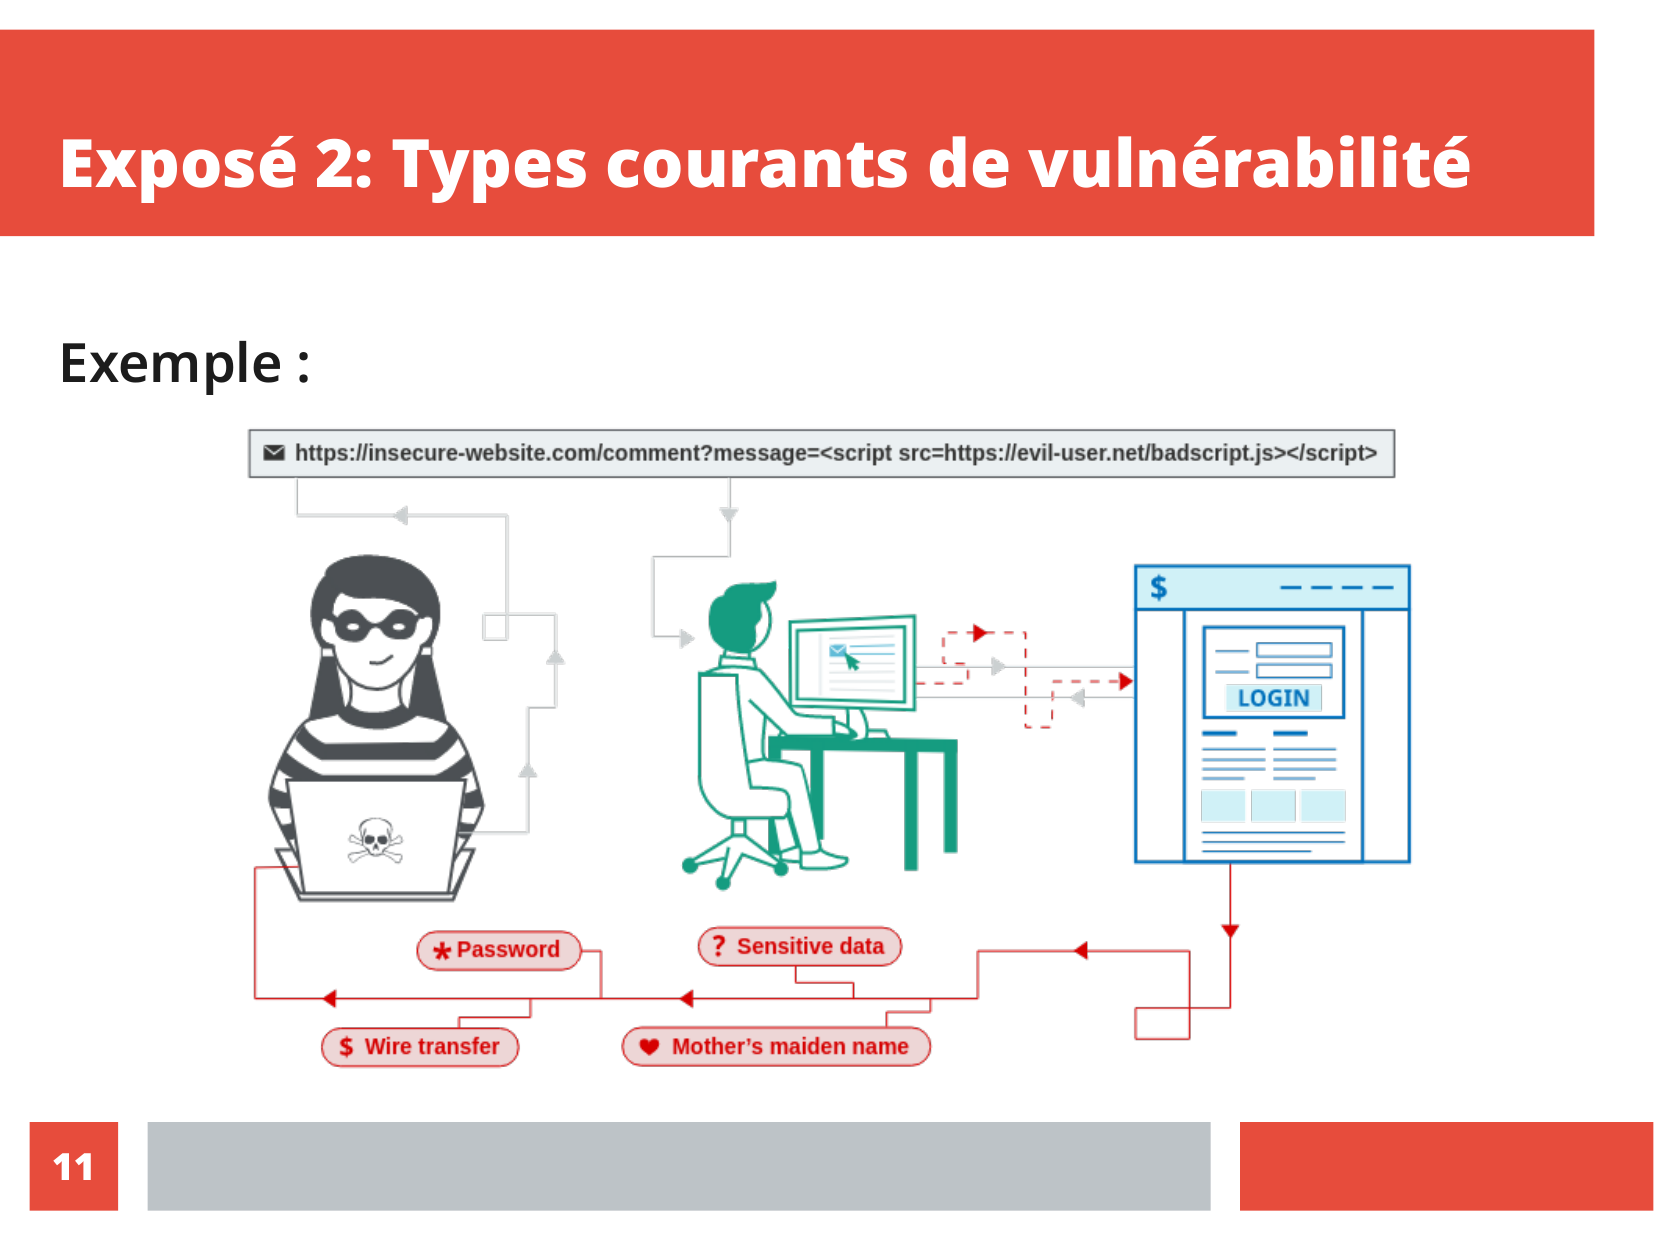

# Exposé 2: Types courants de vulnérabilité
Exemple :
11